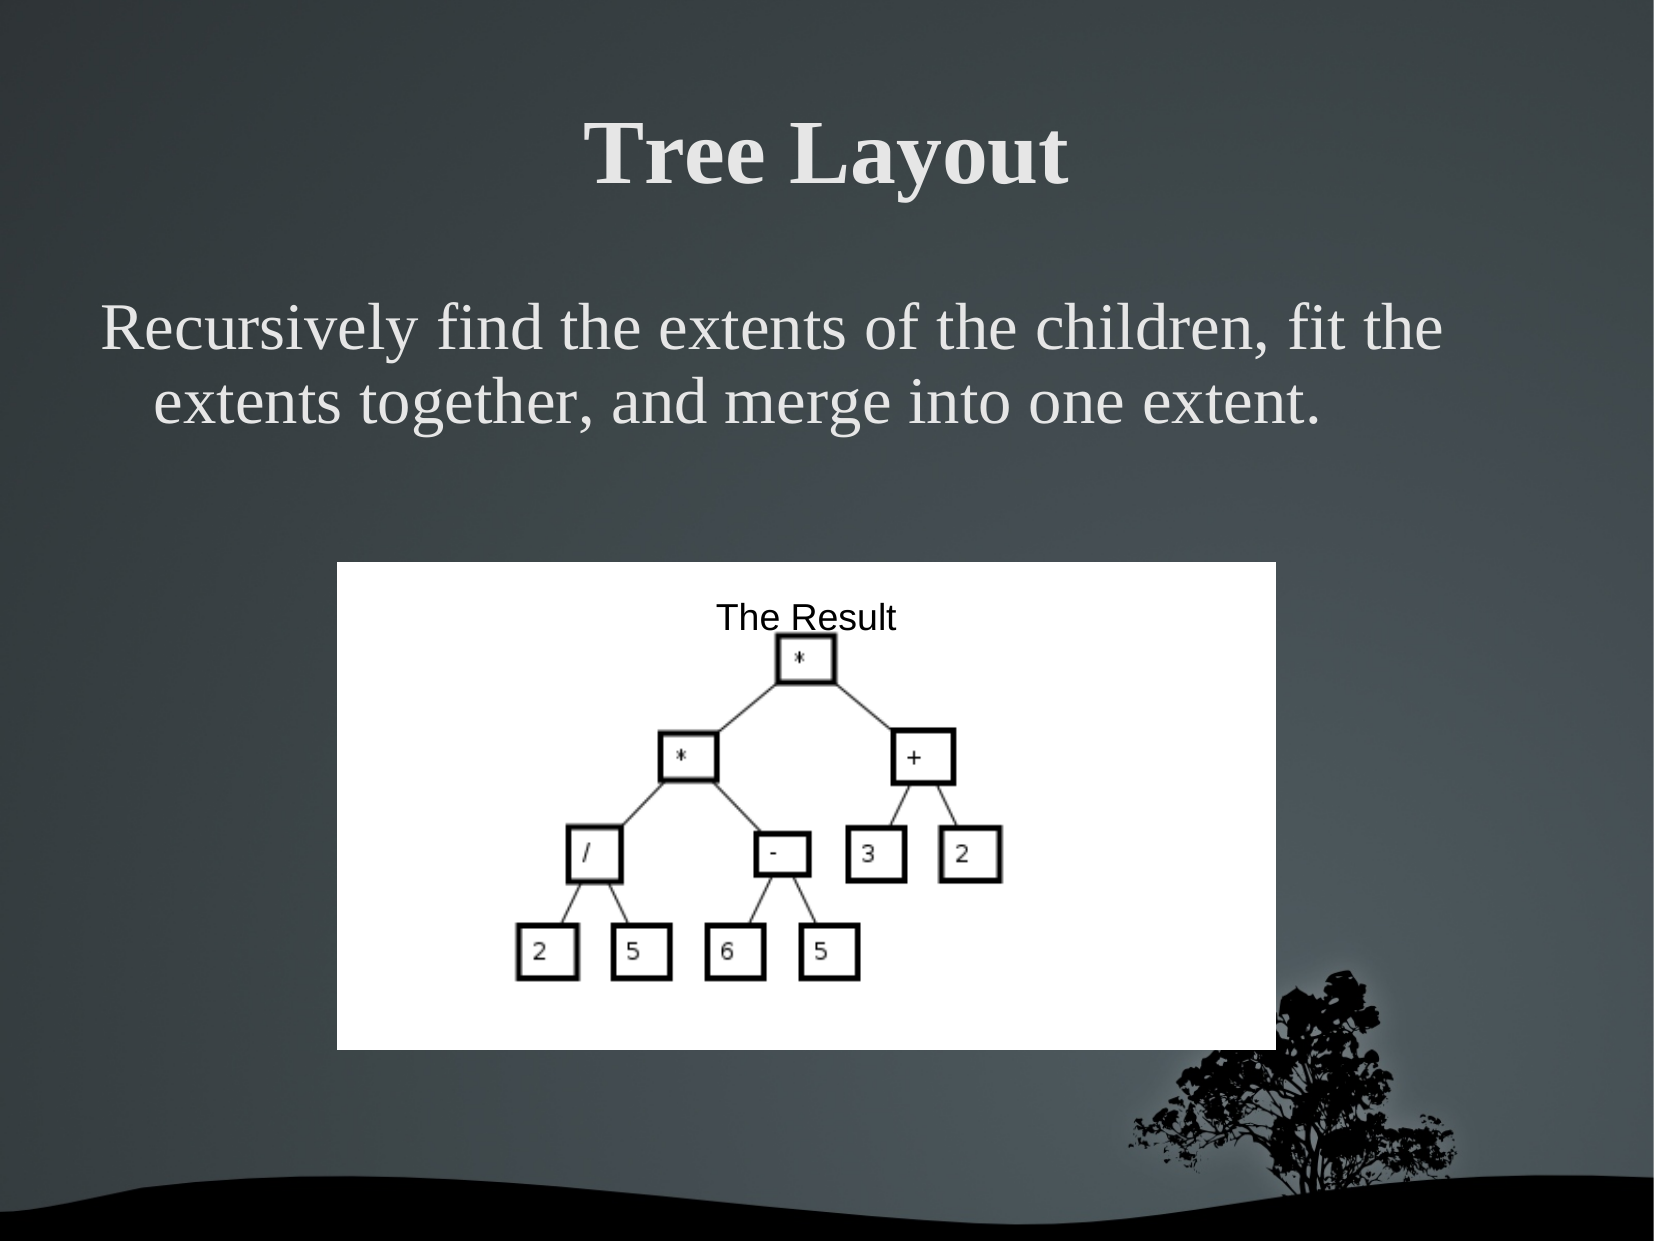

# Tree Layout
Recursively find the extents of the children, fit the extents together, and merge into one extent.
The Result